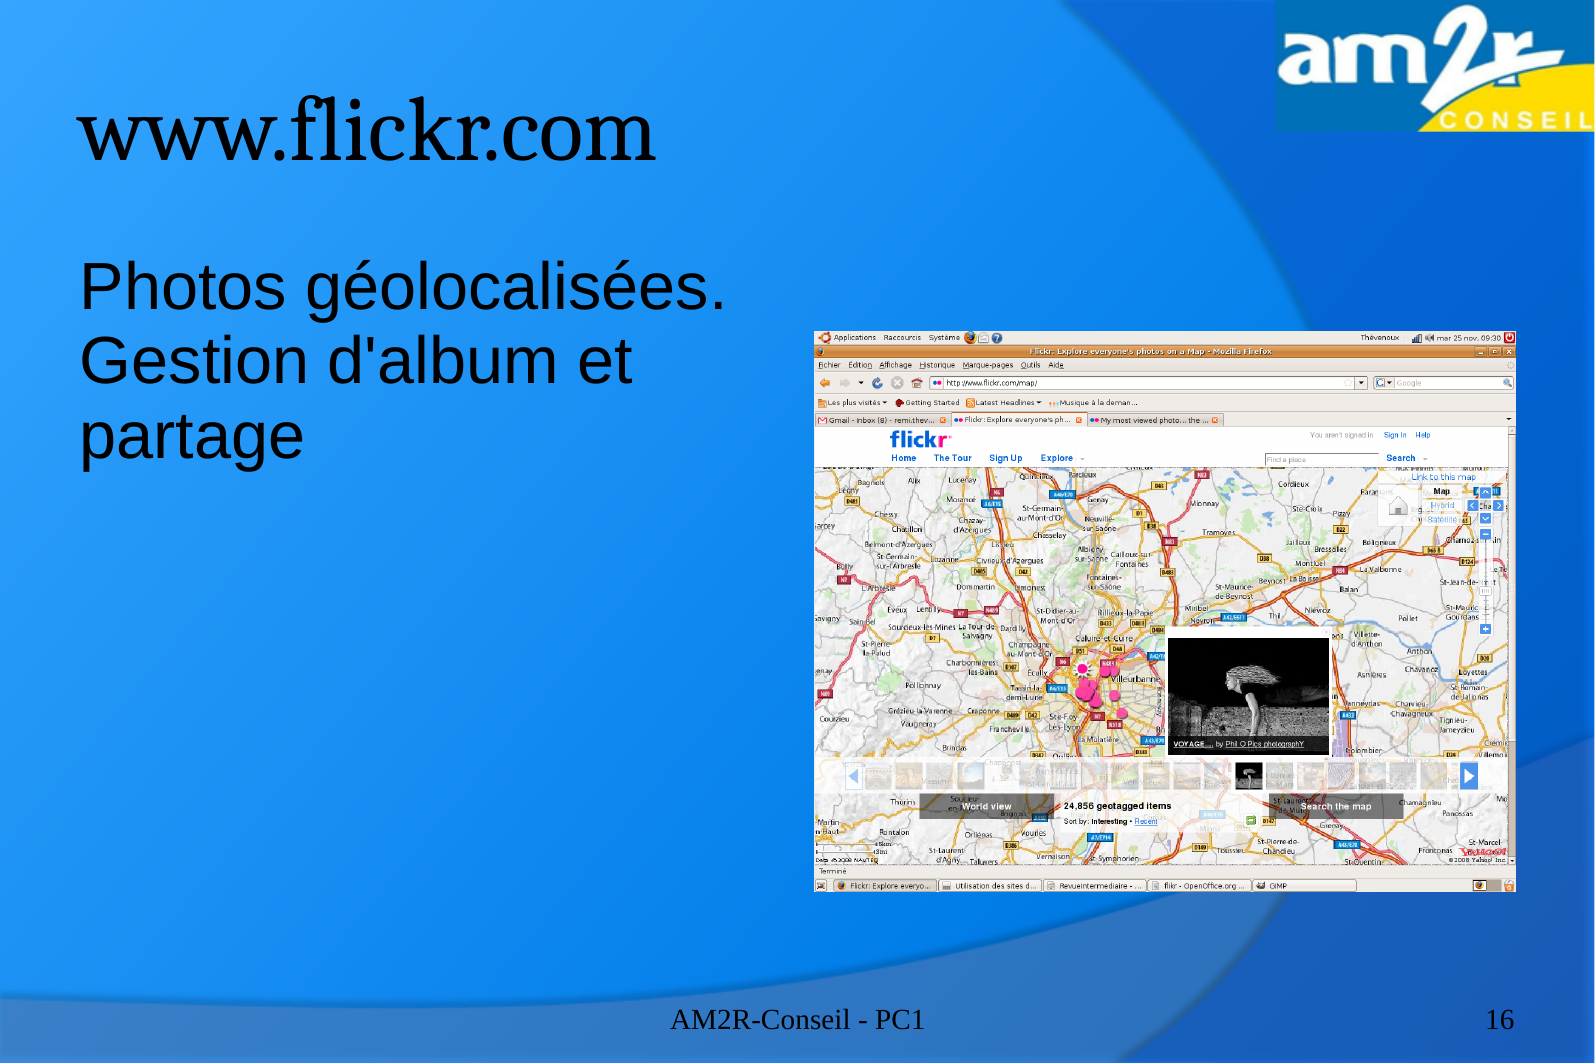

# www.flickr.com
Photos géolocalisées. Gestion d'album et partage
AM2R-Conseil - PC1
16